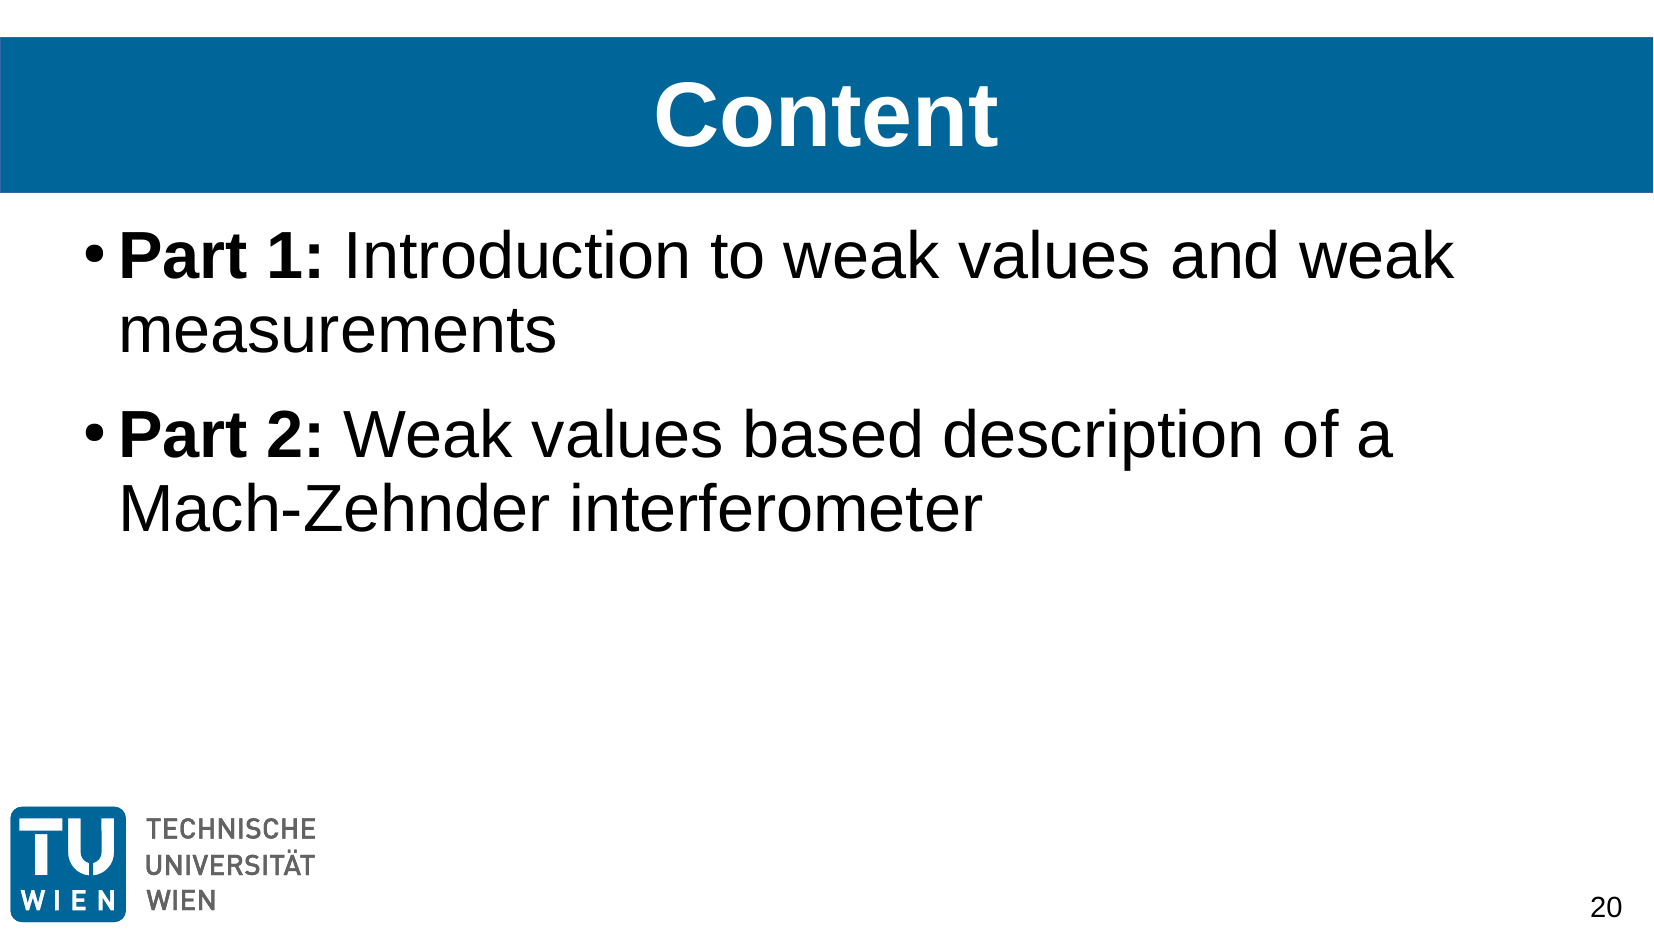

# Content
Part 1: Introduction to weak values and weak measurements
Part 2: Weak values based description of a Mach-Zehnder interferometer